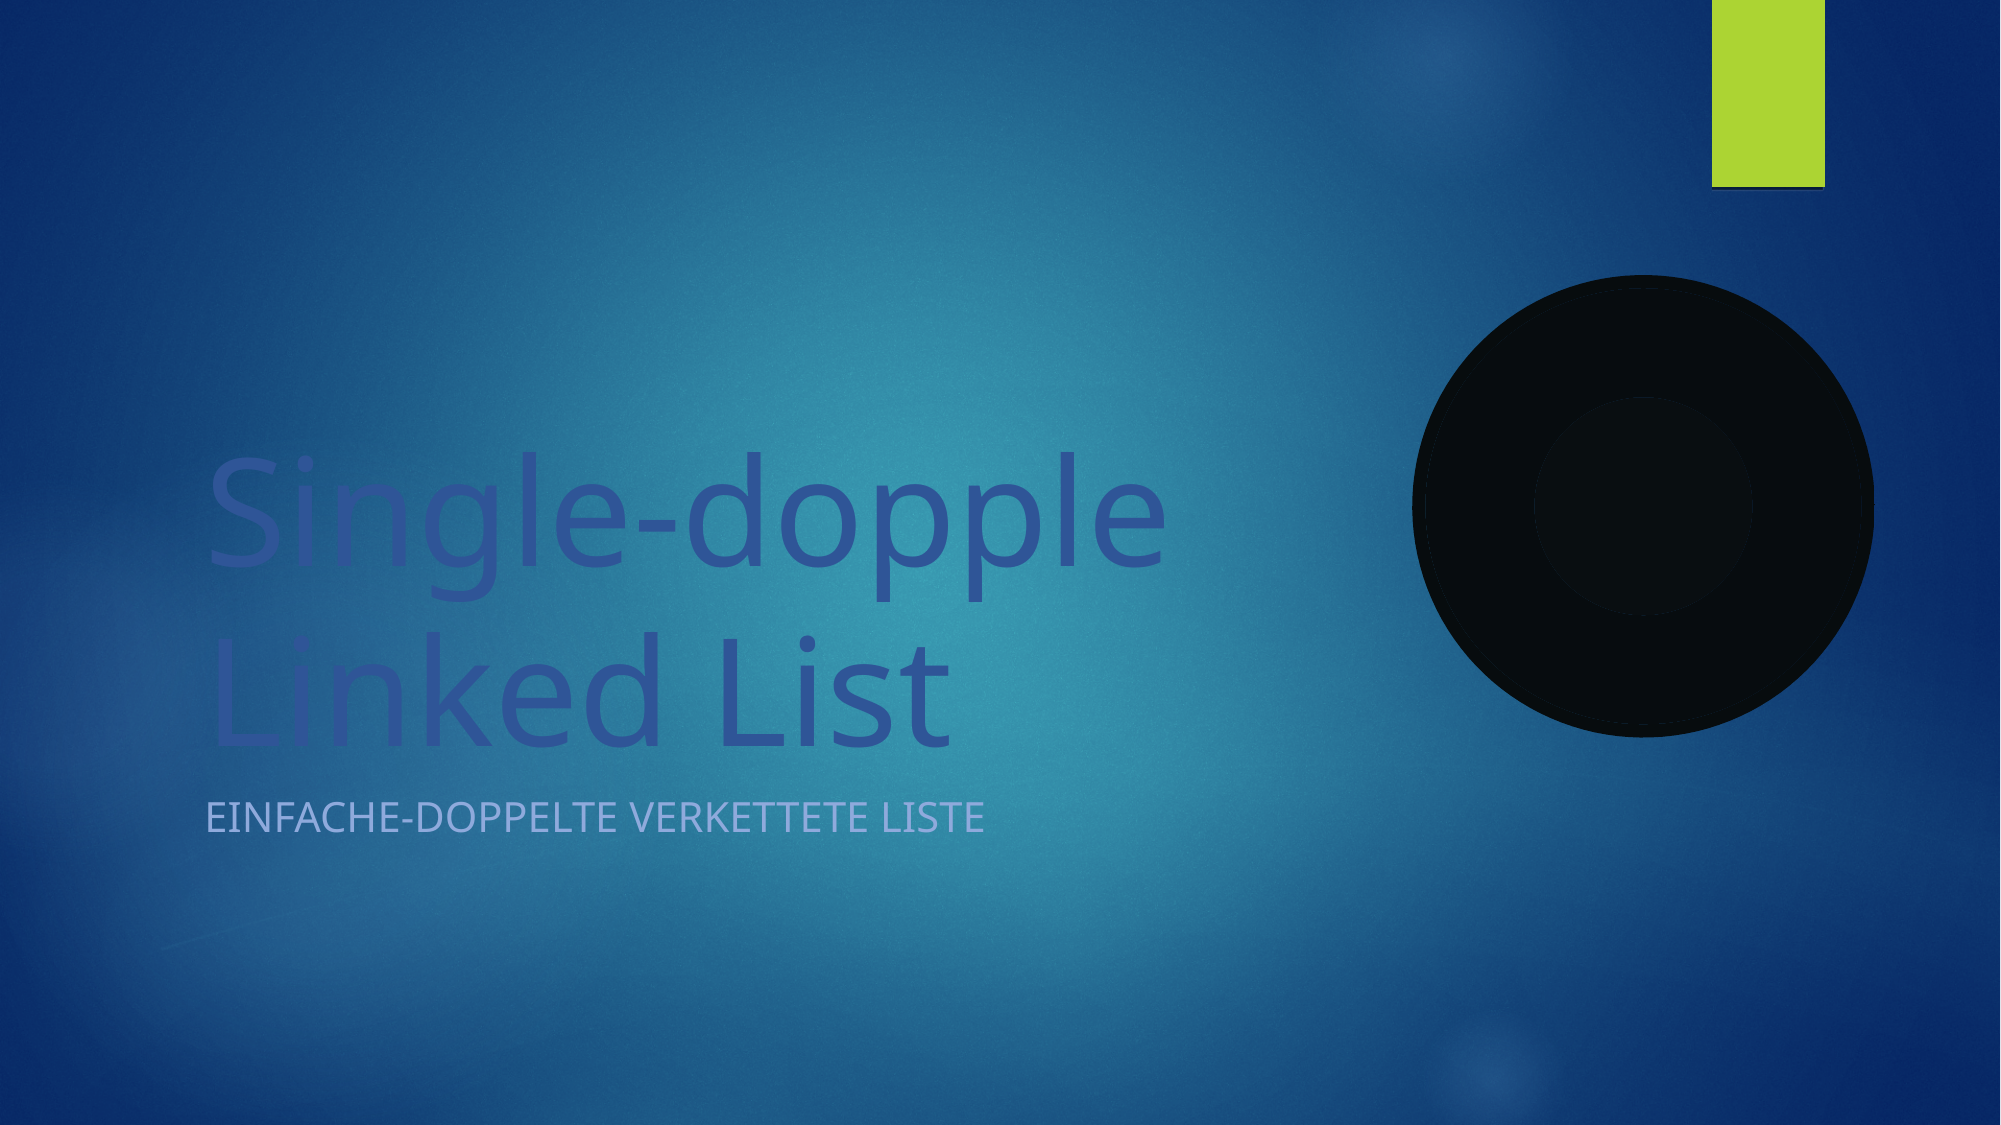

# Single-dopple Linked List
Einfache-doppelte verkettete Liste